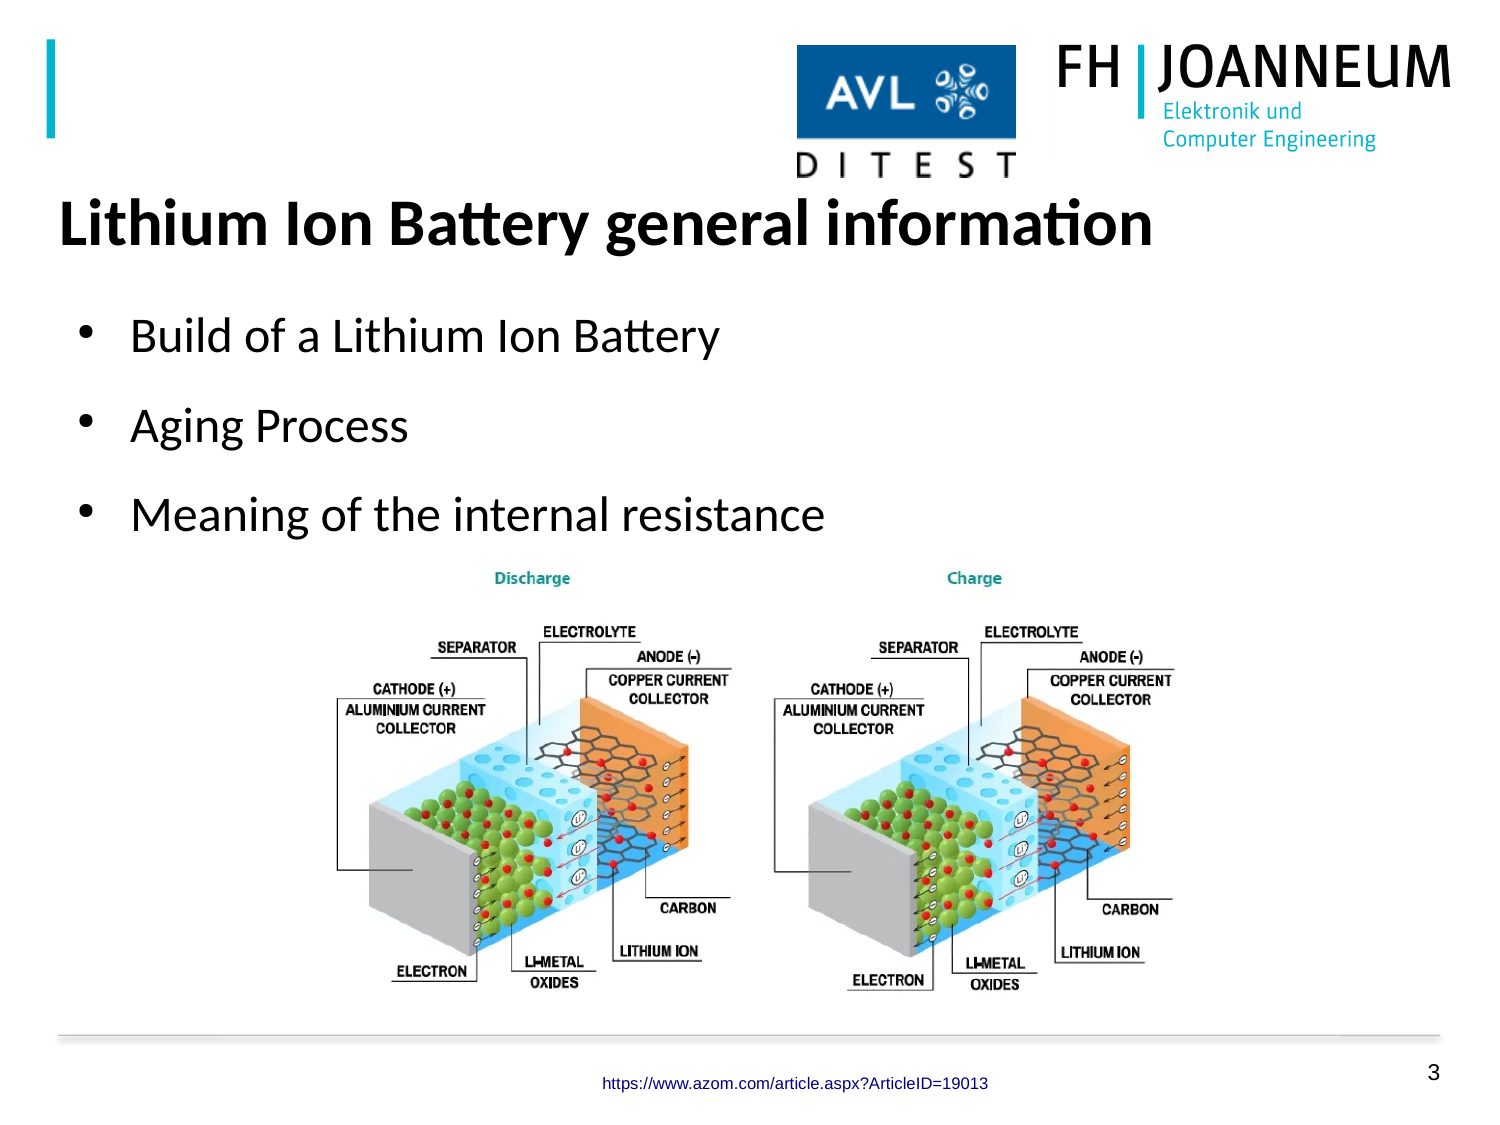

# Lithium Ion Battery general information
Build of a Lithium Ion Battery
Aging Process
Meaning of the internal resistance
3
https://www.azom.com/article.aspx?ArticleID=19013